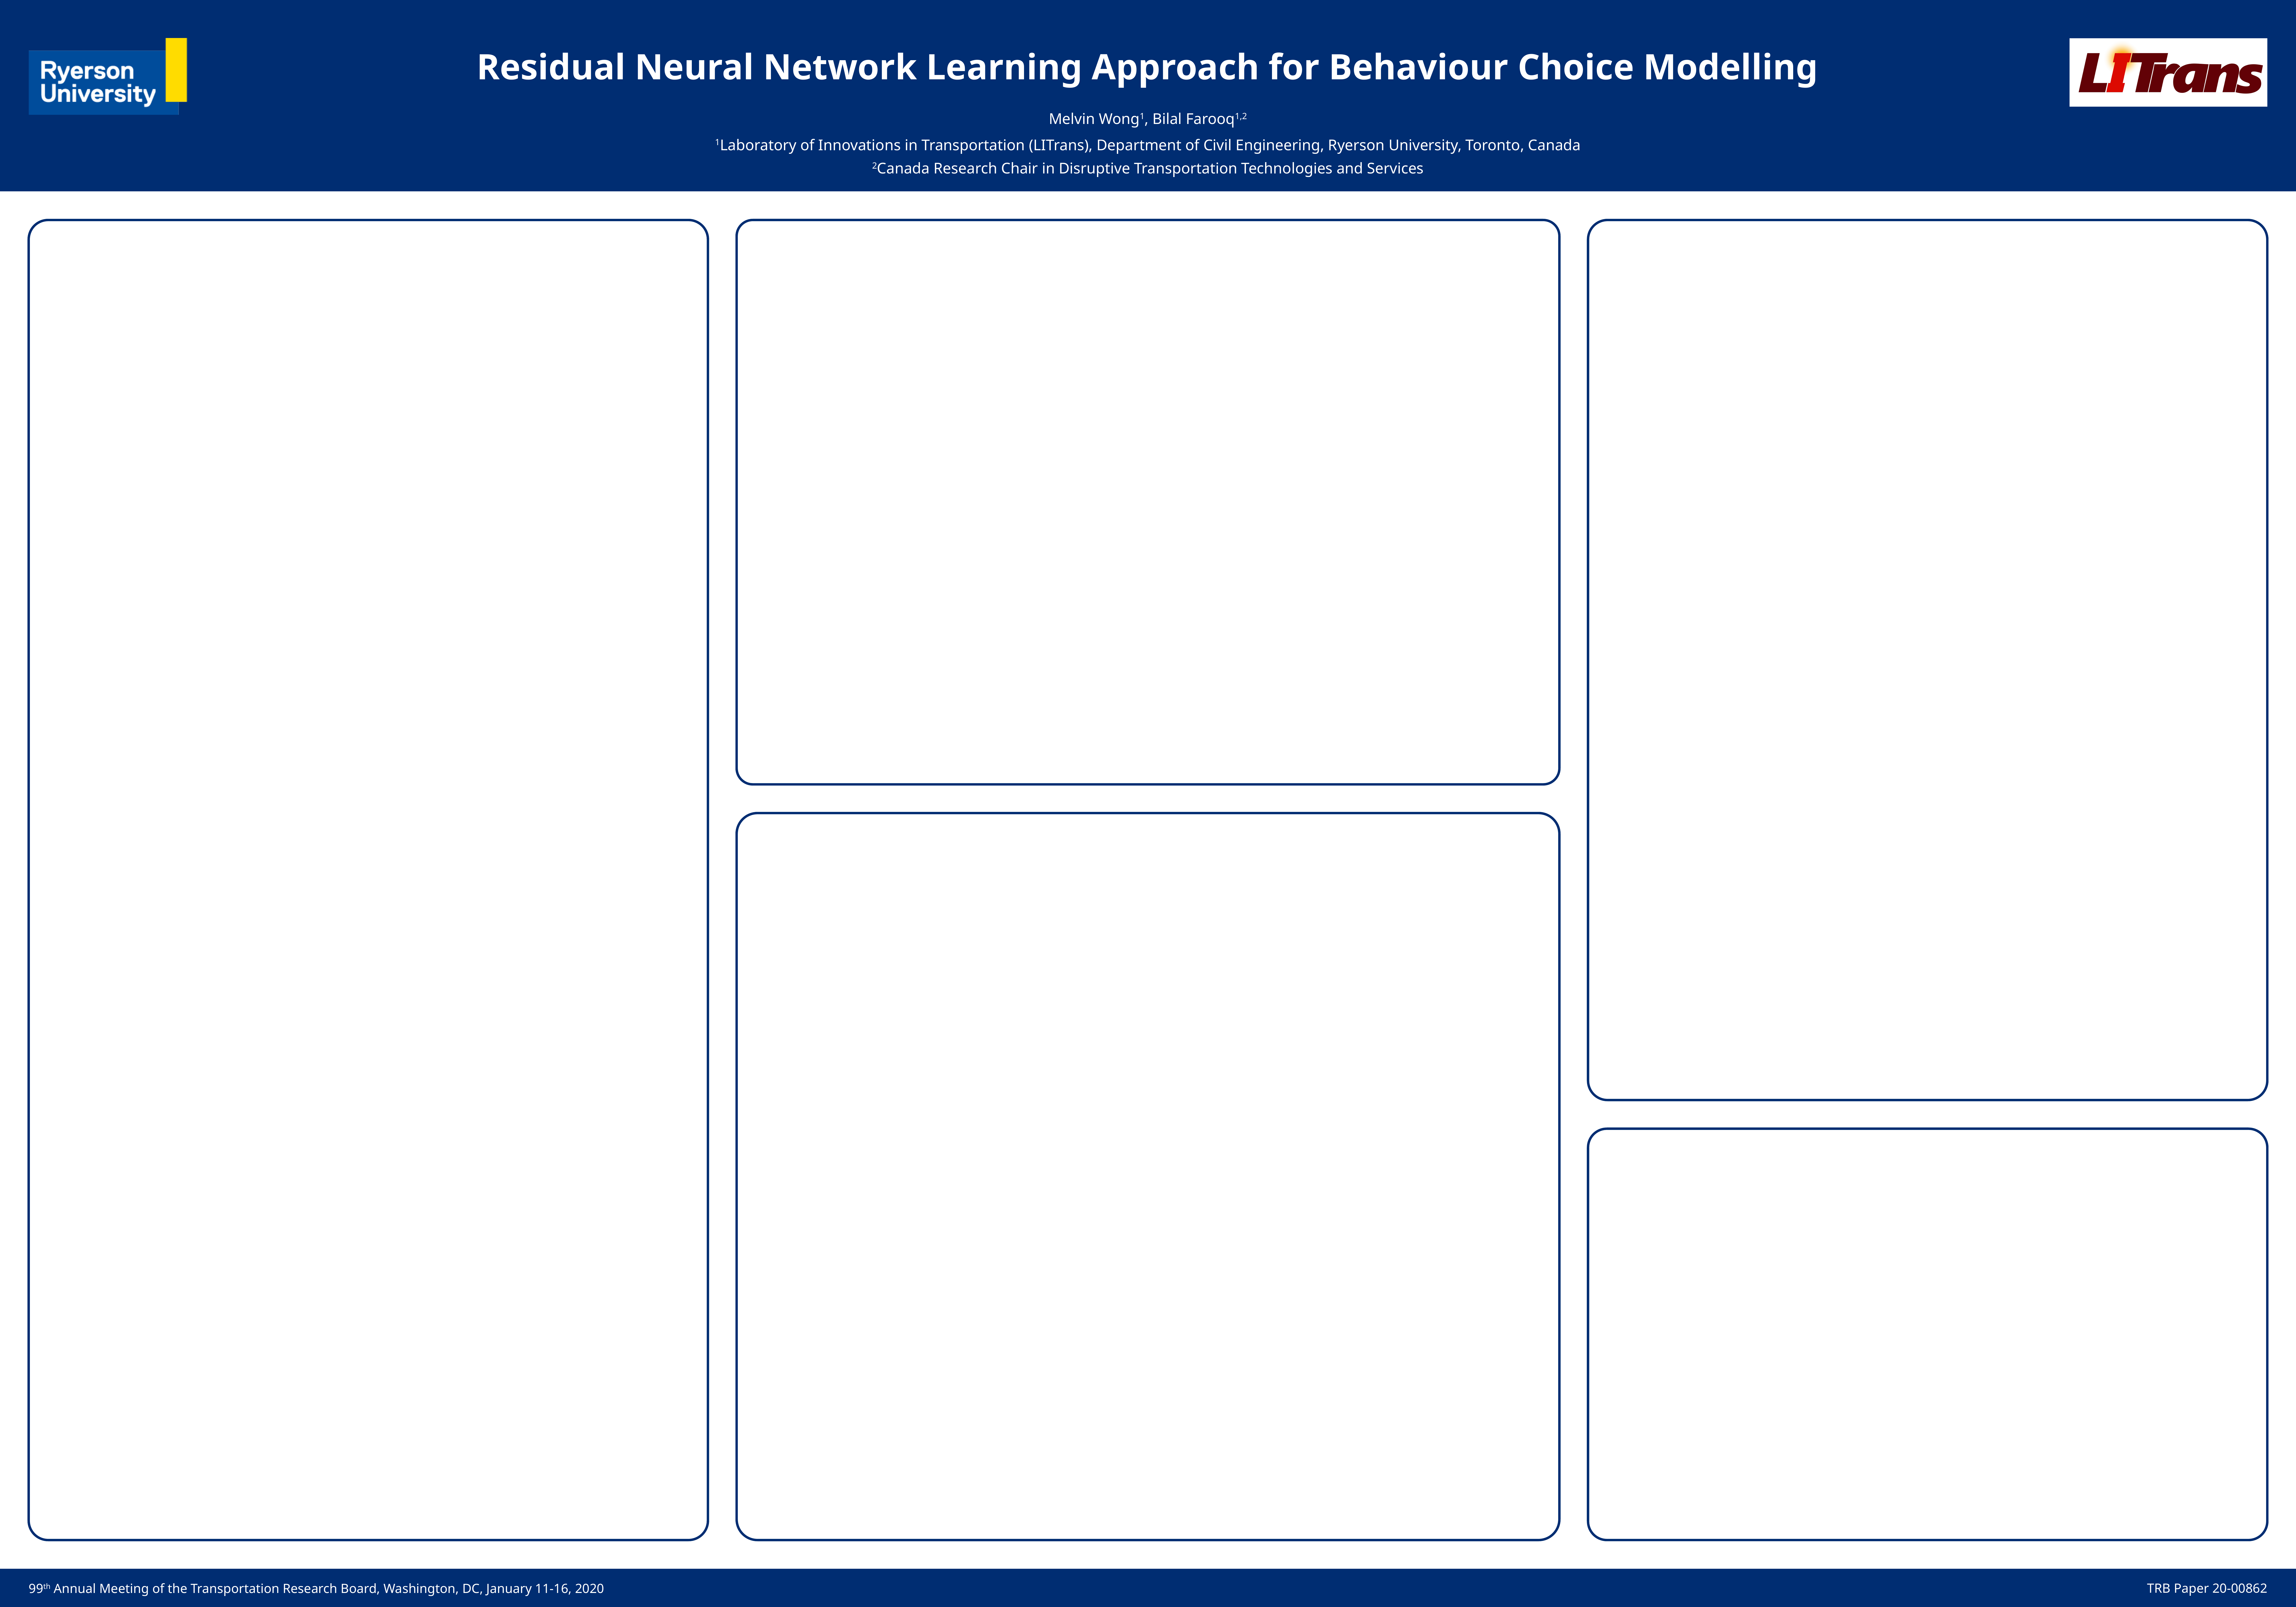

Residual Neural Network Learning Approach for Behaviour Choice Modelling
Melvin Wong1, Bilal Farooq1,2
1Laboratory of Innovations in Transportation (LITrans), Department of Civil Engineering, Ryerson University, Toronto, Canada
2Canada Research Chair in Disruptive Transportation Technologies and Services
TRB Paper 20-00862
99th Annual Meeting of the Transportation Research Board, Washington, DC, January 11-16, 2020